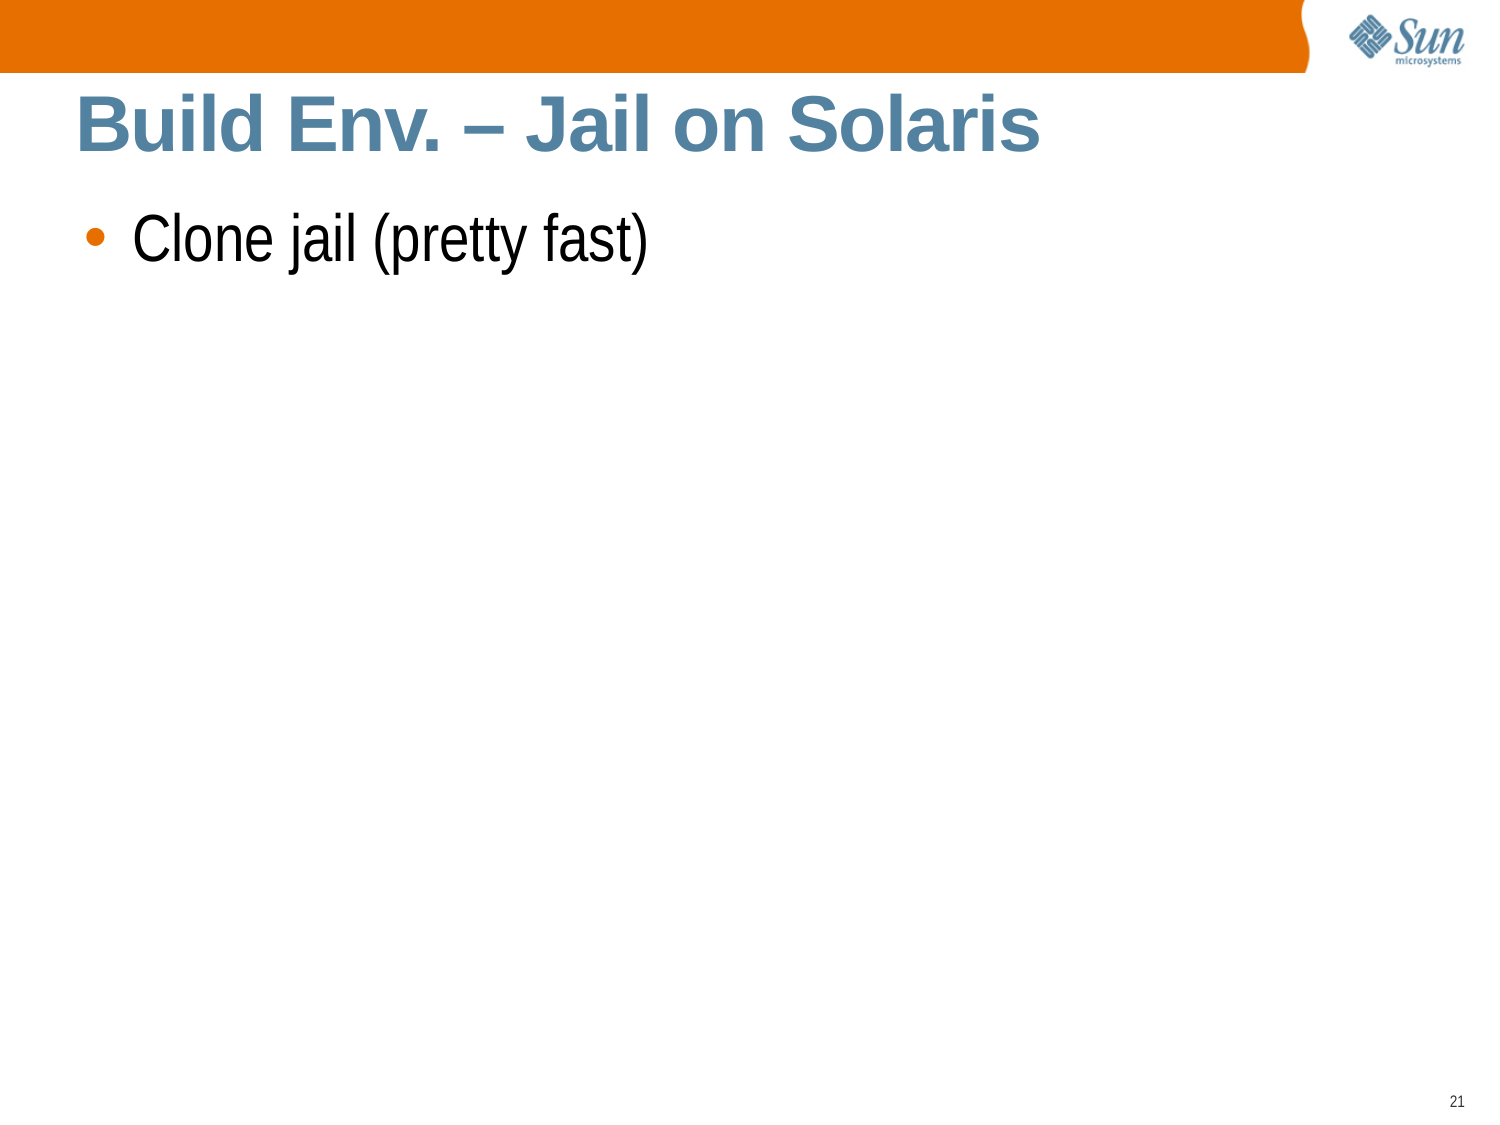

# Build Env. – Jail on Solaris
Clone jail (pretty fast)